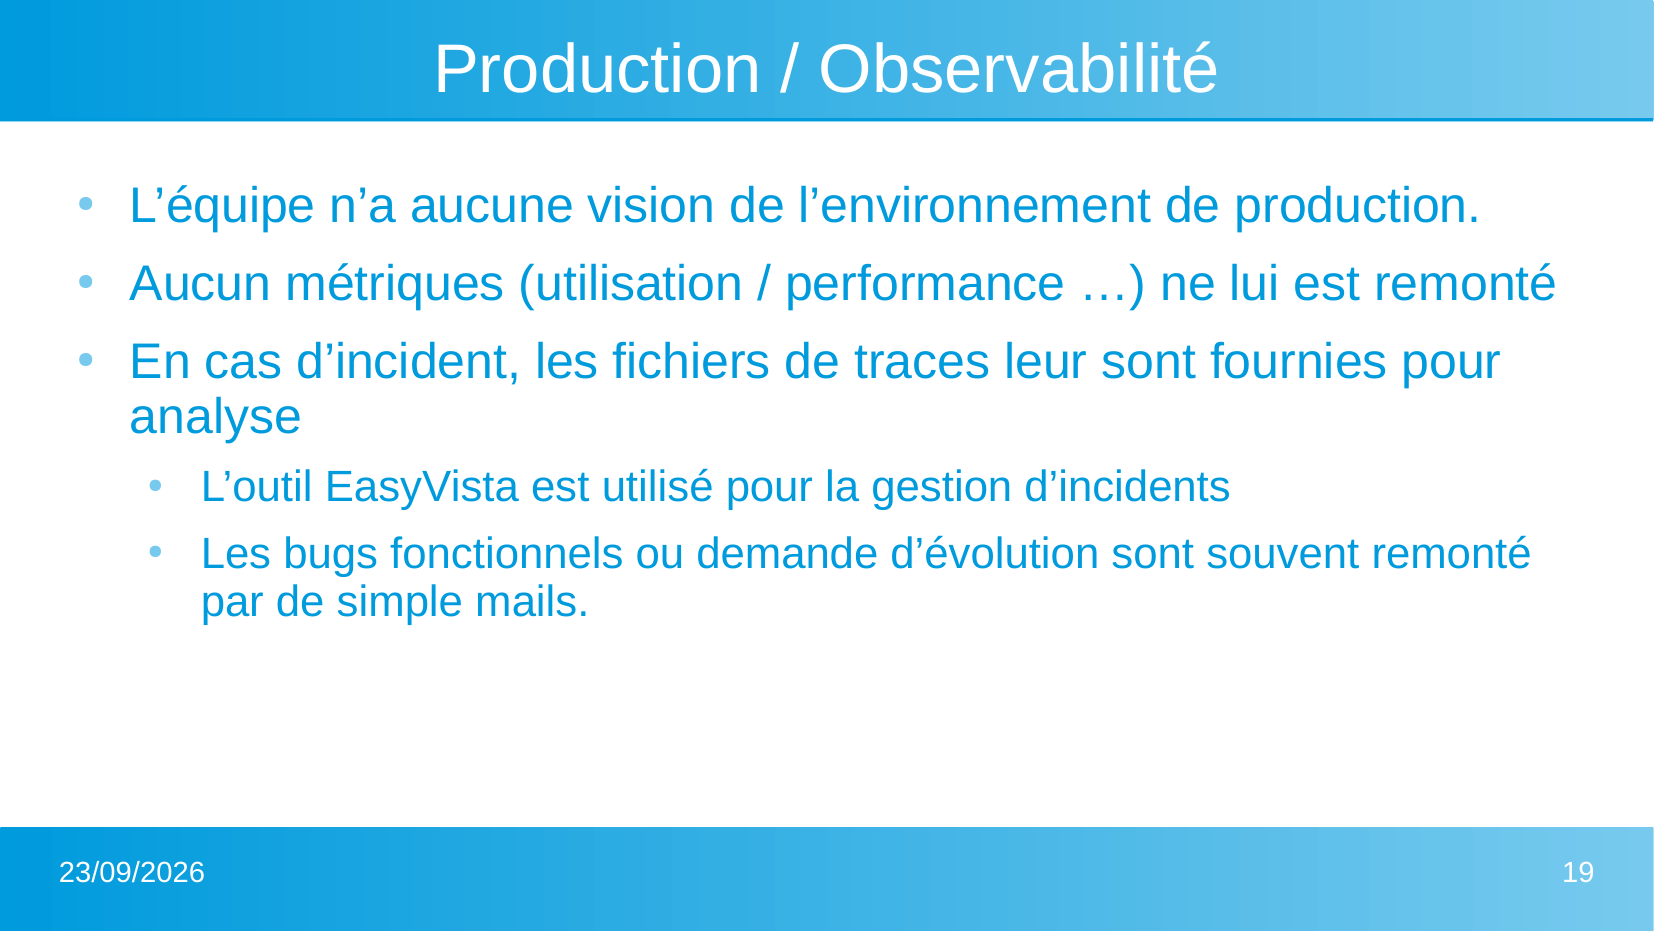

# Production / Observabilité
L’équipe n’a aucune vision de l’environnement de production.
Aucun métriques (utilisation / performance …) ne lui est remonté
En cas d’incident, les fichiers de traces leur sont fournies pour analyse
L’outil EasyVista est utilisé pour la gestion d’incidents
Les bugs fonctionnels ou demande d’évolution sont souvent remonté par de simple mails.
19